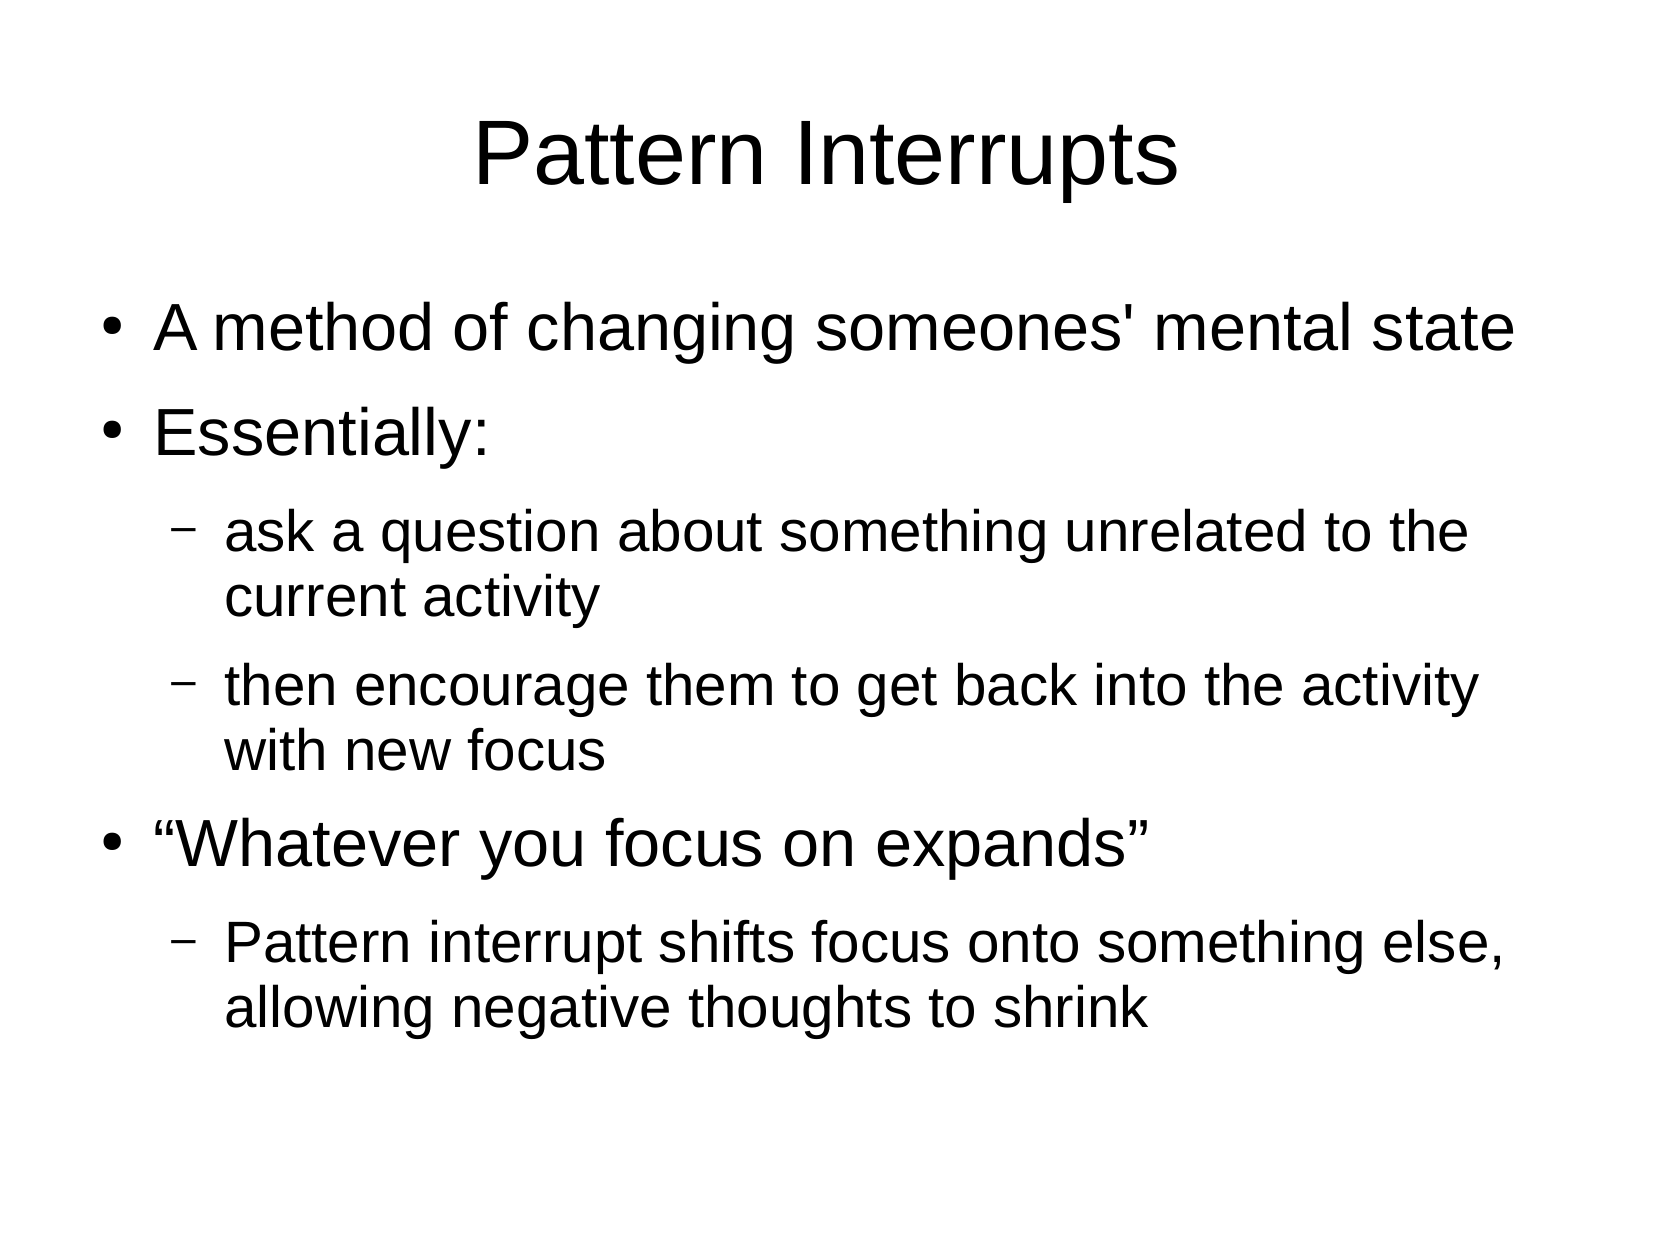

# Pattern Interrupts
A method of changing someones' mental state
Essentially:
ask a question about something unrelated to the current activity
then encourage them to get back into the activity with new focus
“Whatever you focus on expands”
Pattern interrupt shifts focus onto something else, allowing negative thoughts to shrink